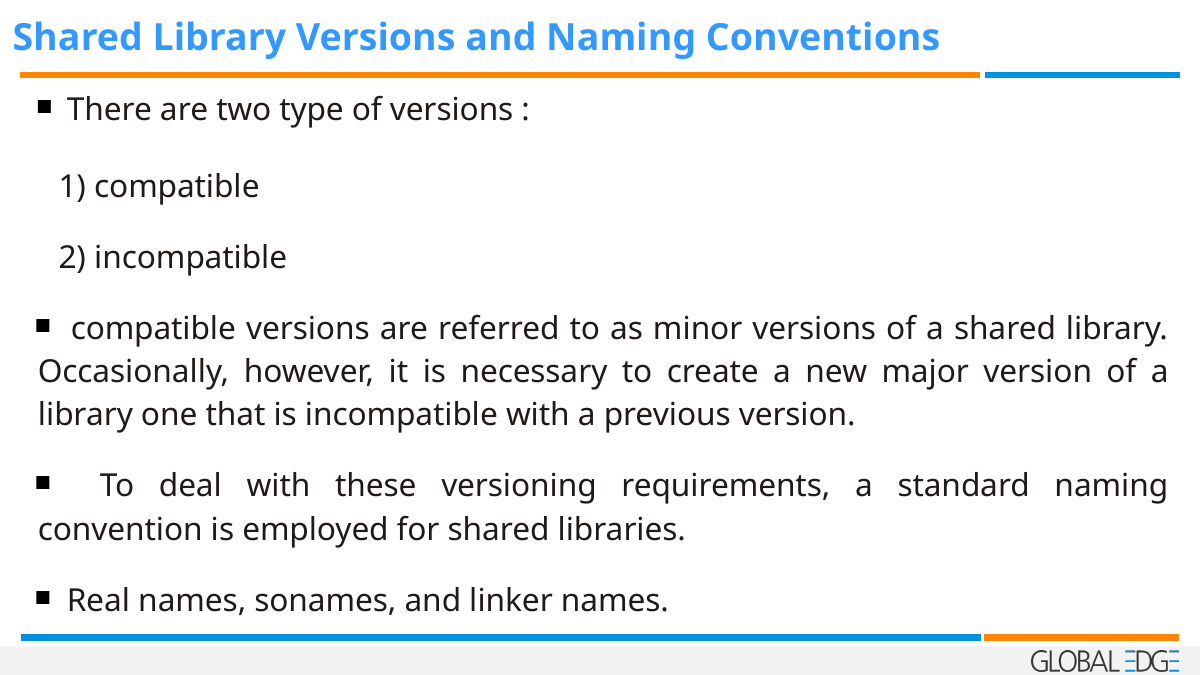

# Shared Library Versions and Naming Conventions
 There are two type of versions :
 1) compatible
 2) incompatible
 compatible versions are referred to as minor versions of a shared library. Occasionally, however, it is necessary to create a new major version of a library one that is incompatible with a previous version.
 To deal with these versioning requirements, a standard naming convention is employed for shared libraries.
 Real names, sonames, and linker names.